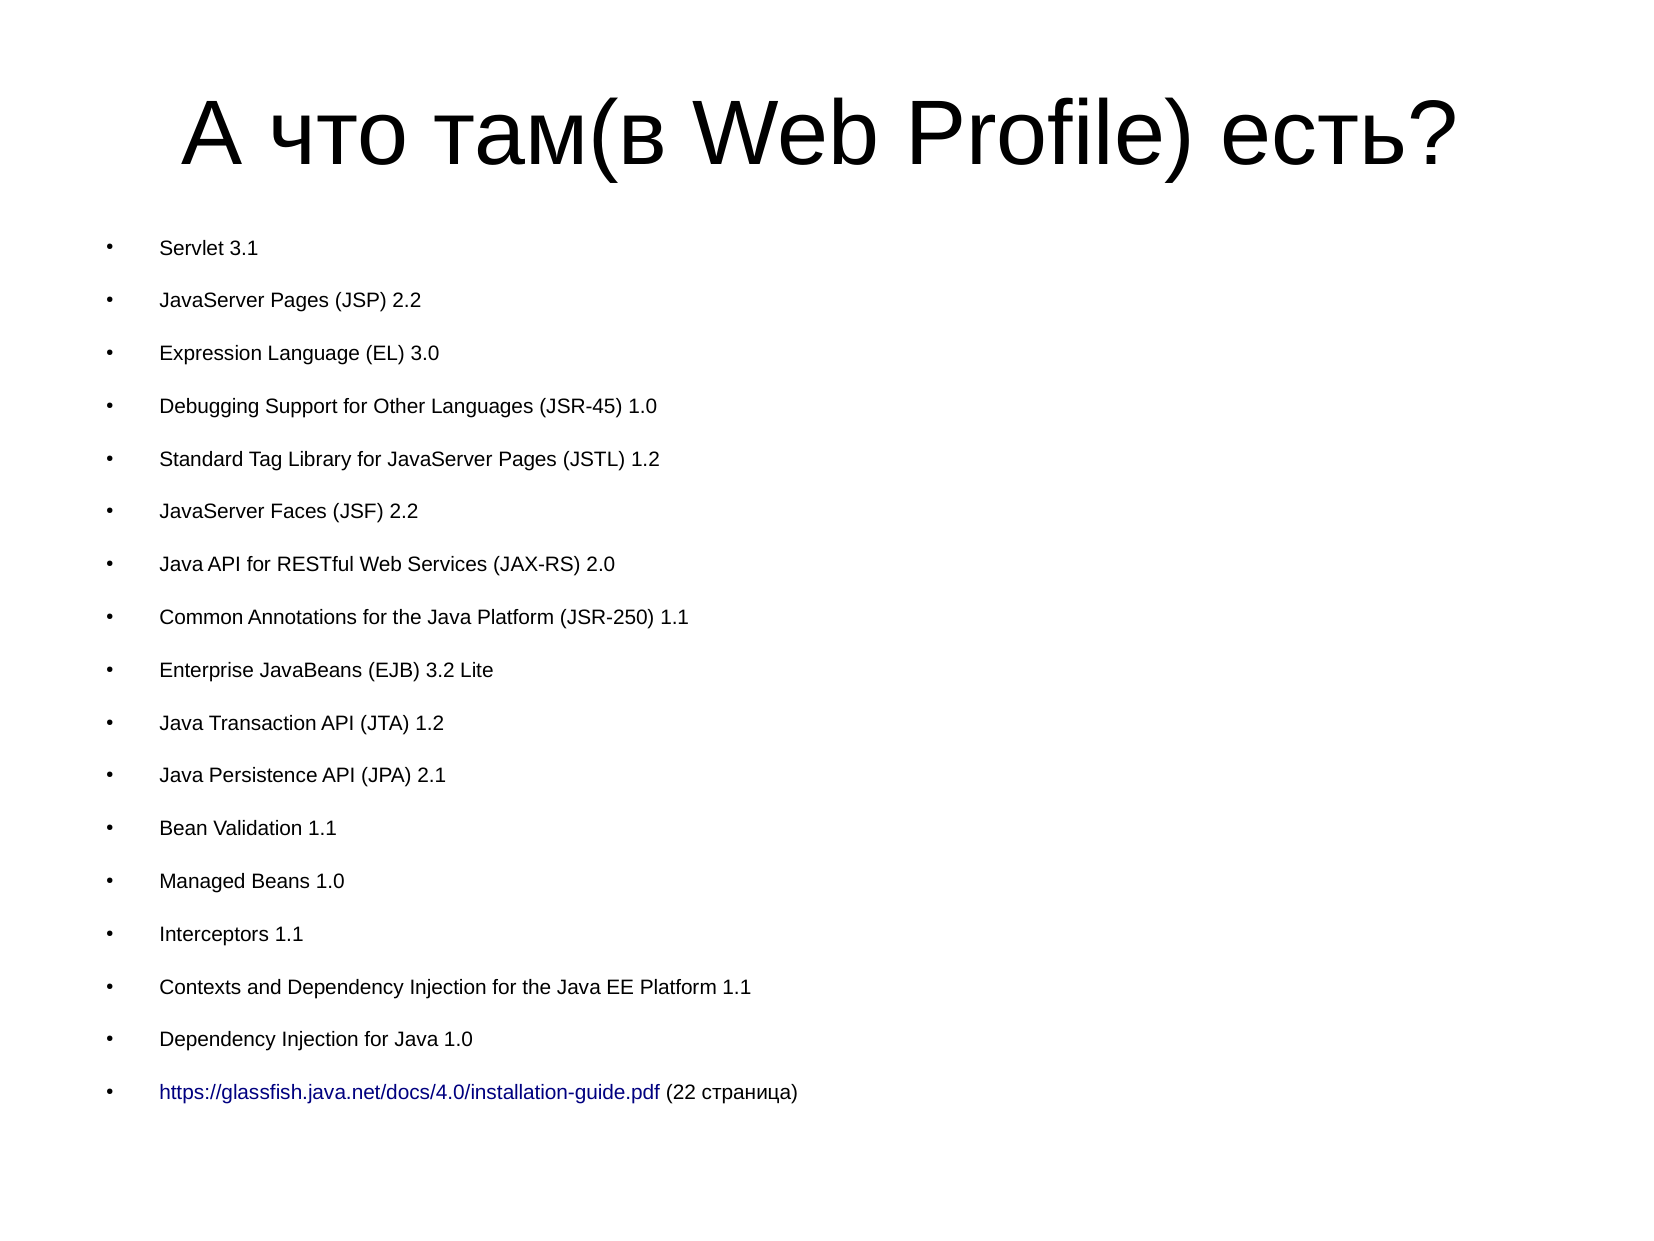

# А что там(в Web Profile) есть?
Servlet 3.1
JavaServer Pages (JSP) 2.2
Expression Language (EL) 3.0
Debugging Support for Other Languages (JSR-45) 1.0
Standard Tag Library for JavaServer Pages (JSTL) 1.2
JavaServer Faces (JSF) 2.2
Java API for RESTful Web Services (JAX-RS) 2.0
Common Annotations for the Java Platform (JSR-250) 1.1
Enterprise JavaBeans (EJB) 3.2 Lite
Java Transaction API (JTA) 1.2
Java Persistence API (JPA) 2.1
Bean Validation 1.1
Managed Beans 1.0
Interceptors 1.1
Contexts and Dependency Injection for the Java EE Platform 1.1
Dependency Injection for Java 1.0
https://glassfish.java.net/docs/4.0/installation-guide.pdf (22 страница)